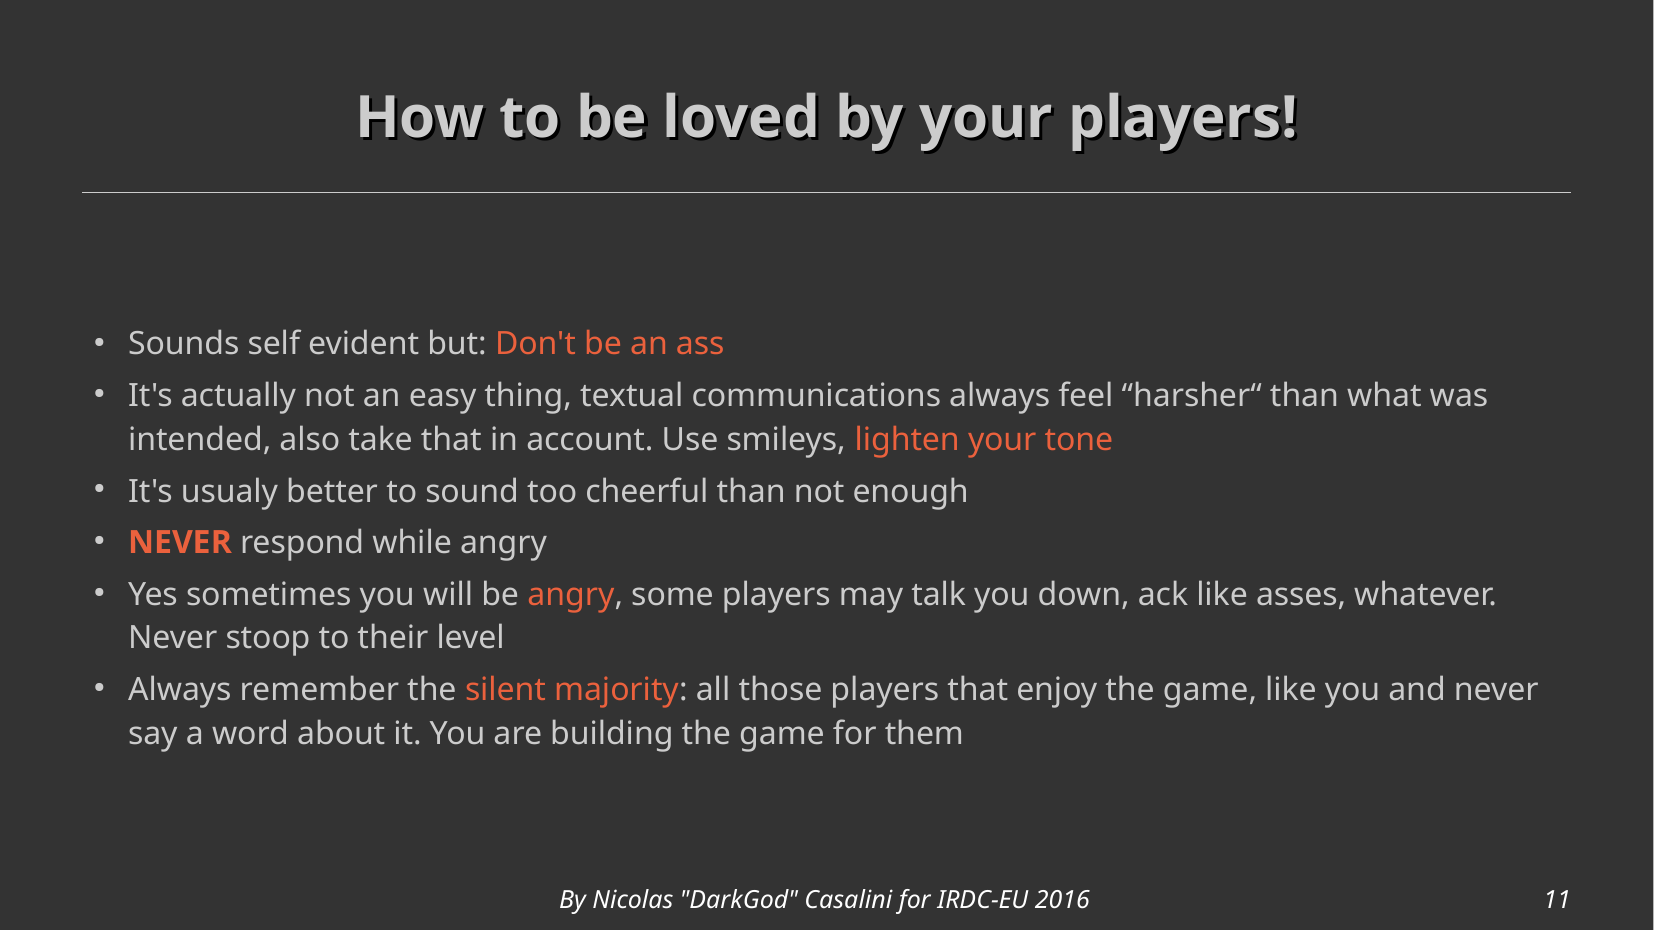

# How to be loved by your players!
Sounds self evident but: Don't be an ass
It's actually not an easy thing, textual communications always feel “harsher“ than what was intended, also take that in account. Use smileys, lighten your tone
It's usualy better to sound too cheerful than not enough
NEVER respond while angry
Yes sometimes you will be angry, some players may talk you down, ack like asses, whatever. Never stoop to their level
Always remember the silent majority: all those players that enjoy the game, like you and never say a word about it. You are building the game for them
By Nicolas "DarkGod" Casalini for IRDC-EU 2016
11